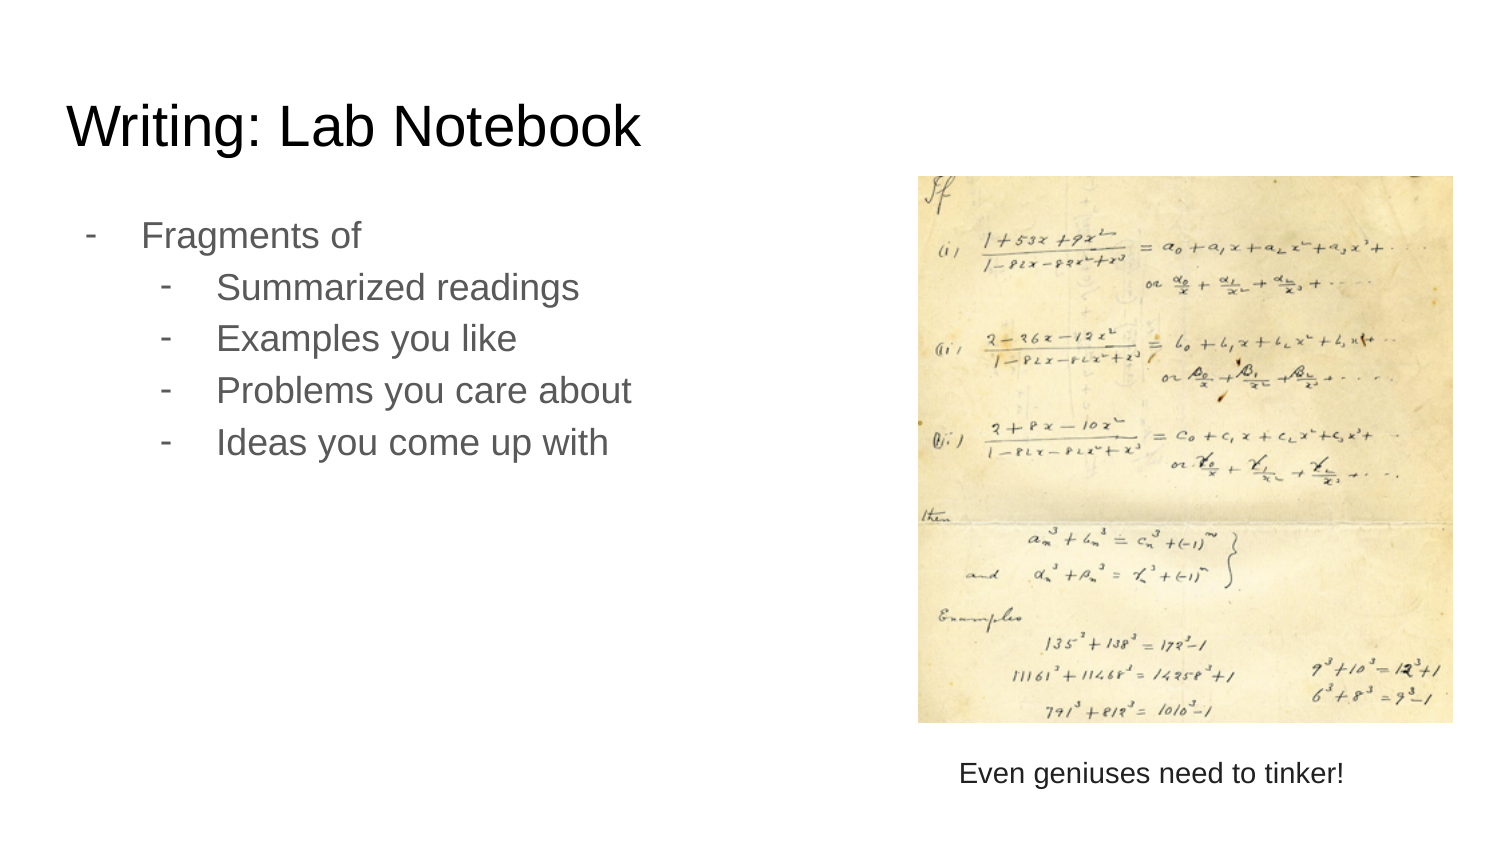

# Writing: Lab Notebook
Fragments of
Summarized readings
Examples you like
Problems you care about
Ideas you come up with
Even geniuses need to tinker!